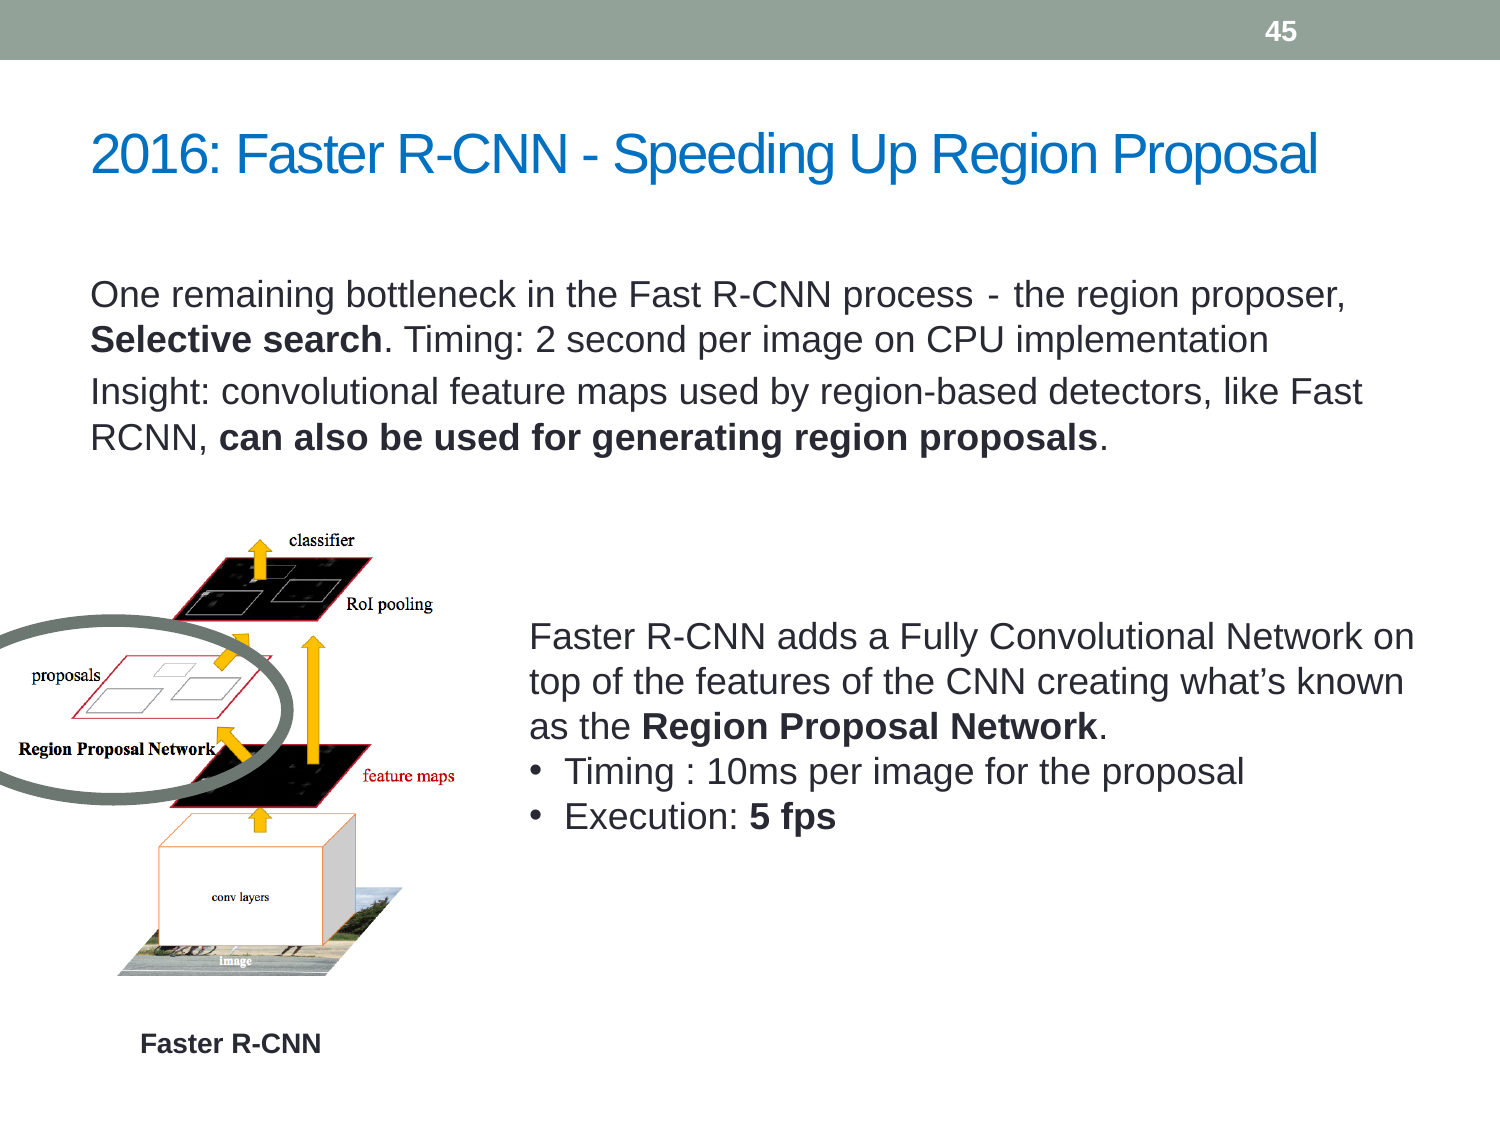

# 2016: Faster R-CNN - Speeding Up Region Proposal
One remaining bottleneck in the Fast R-CNN process  -  the region proposer, Selective search. Timing: 2 second per image on CPU implementation
Insight: convolutional feature maps used by region-based detectors, like Fast RCNN, can also be used for generating region proposals.
Faster R-CNN adds a Fully Convolutional Network on top of the features of the CNN creating what’s known as the Region Proposal Network.
Timing : 10ms per image for the proposal
Execution: 5 fps
Faster R-CNN